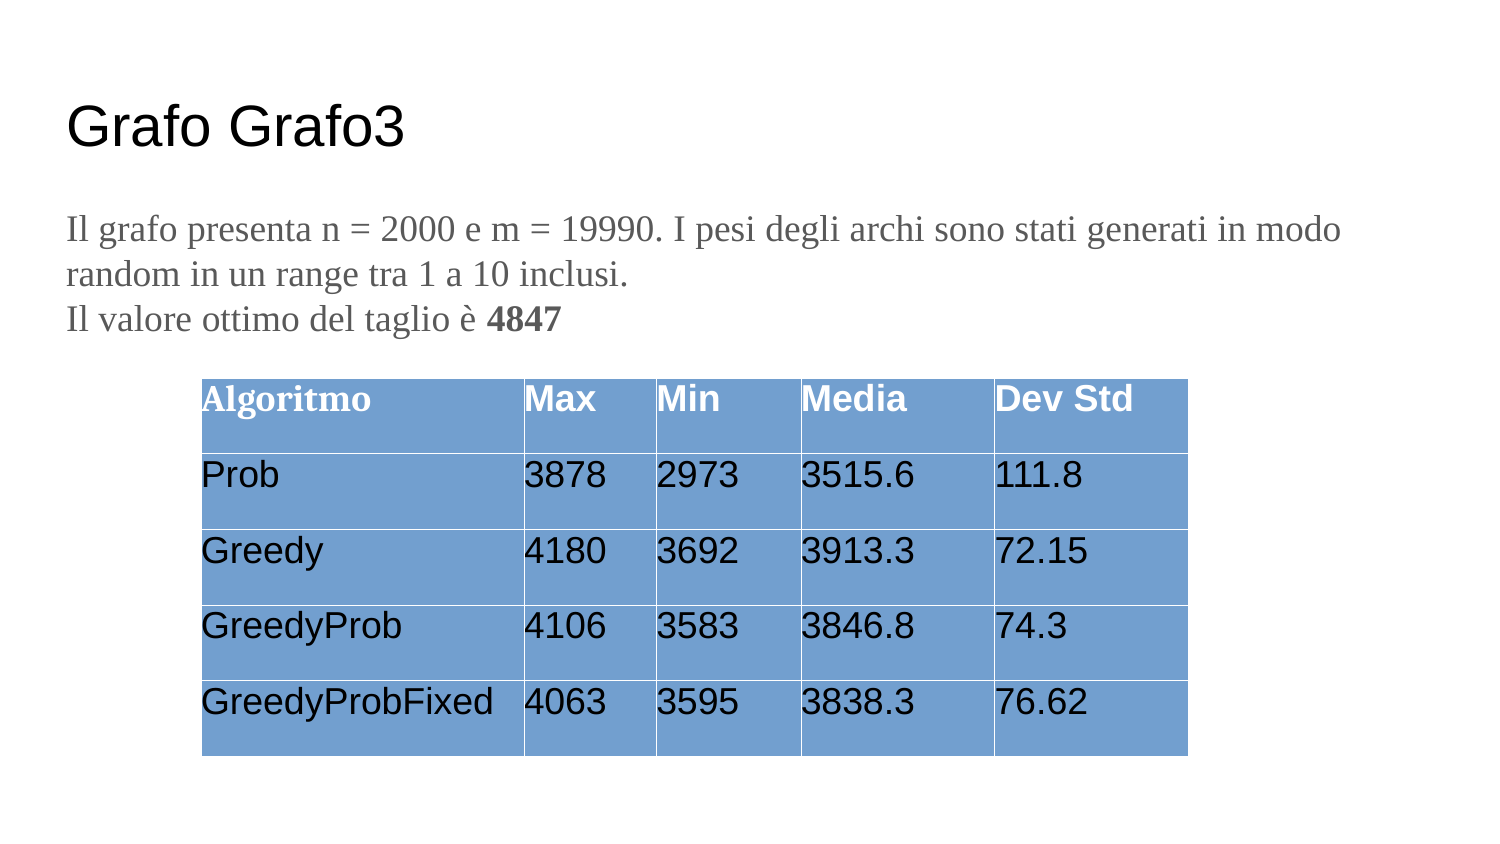

# Grafo Grafo3
Il grafo presenta n = 2000 e m = 19990. I pesi degli archi sono stati generati in modo random in un range tra 1 a 10 inclusi.
Il valore ottimo del taglio è 4847
| Algoritmo | Max | Min | Media | Dev Std |
| --- | --- | --- | --- | --- |
| Prob | 3878 | 2973 | 3515.6 | 111.8 |
| Greedy | 4180 | 3692 | 3913.3 | 72.15 |
| GreedyProb | 4106 | 3583 | 3846.8 | 74.3 |
| GreedyProbFixed | 4063 | 3595 | 3838.3 | 76.62 |